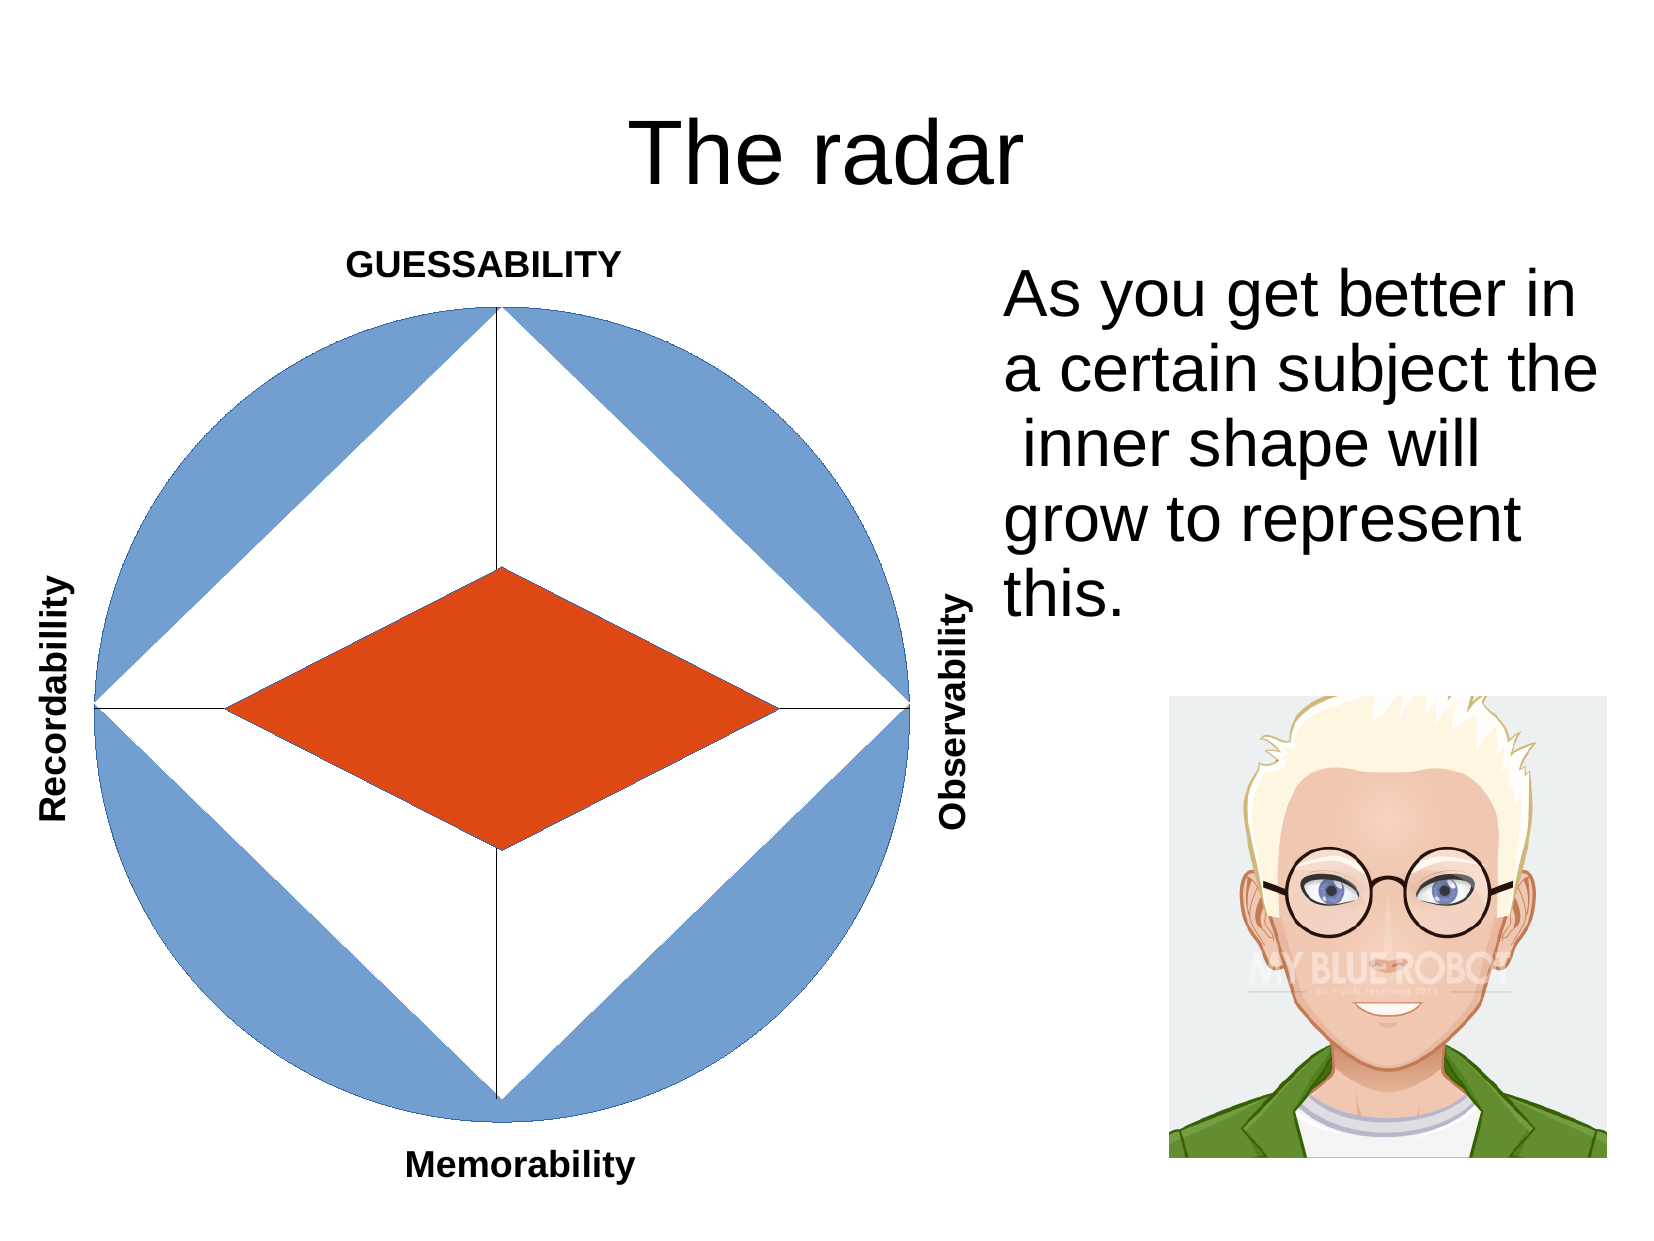

# The radar
GUESSABILITY
As you get better in a certain subject the inner shape will grow to represent this.
Recordabillity
Observability
Memorability